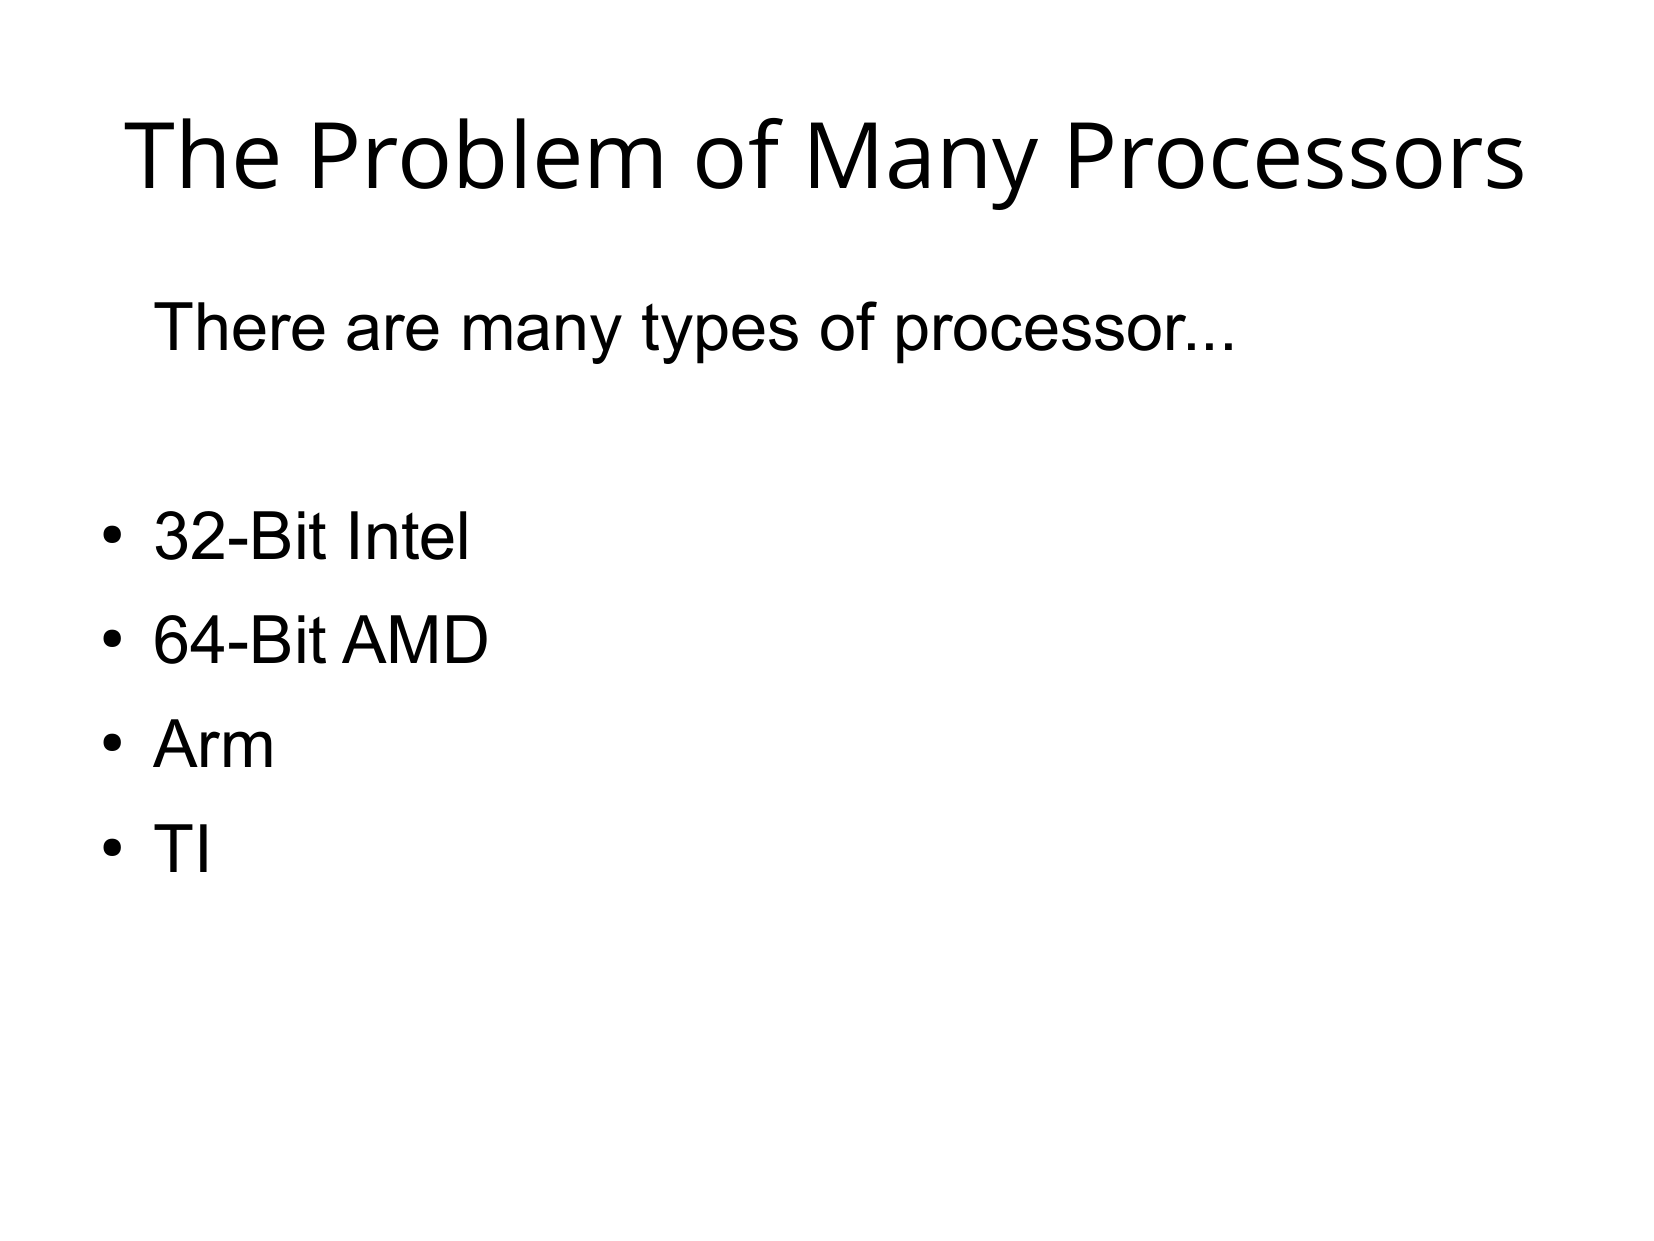

# The Problem of Many Processors
There are many types of processor...
32-Bit Intel
64-Bit AMD
Arm
TI